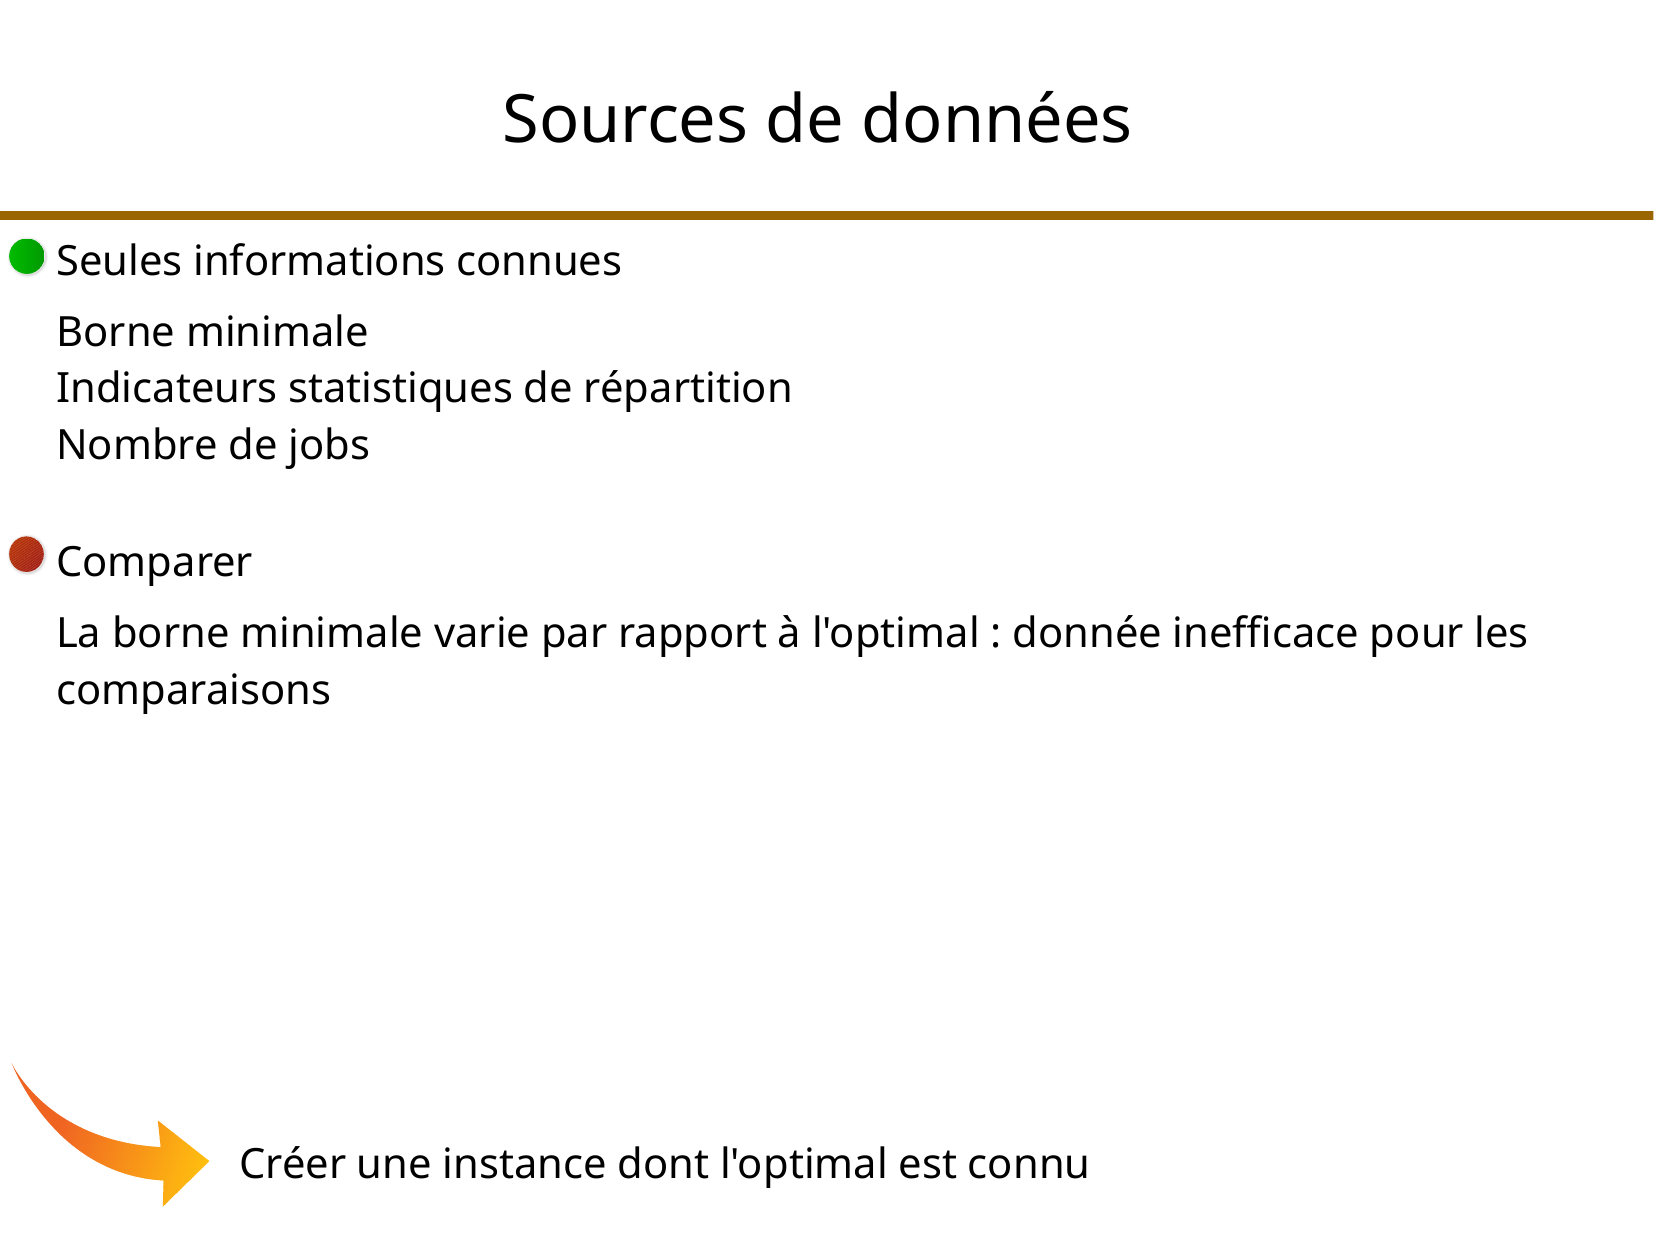

# Sources de données
Seules informations connues
Borne minimale
Indicateurs statistiques de répartition
Nombre de jobs
Comparer
La borne minimale varie par rapport à l'optimal : donnée inefficace pour les comparaisons
Créer une instance dont l'optimal est connu